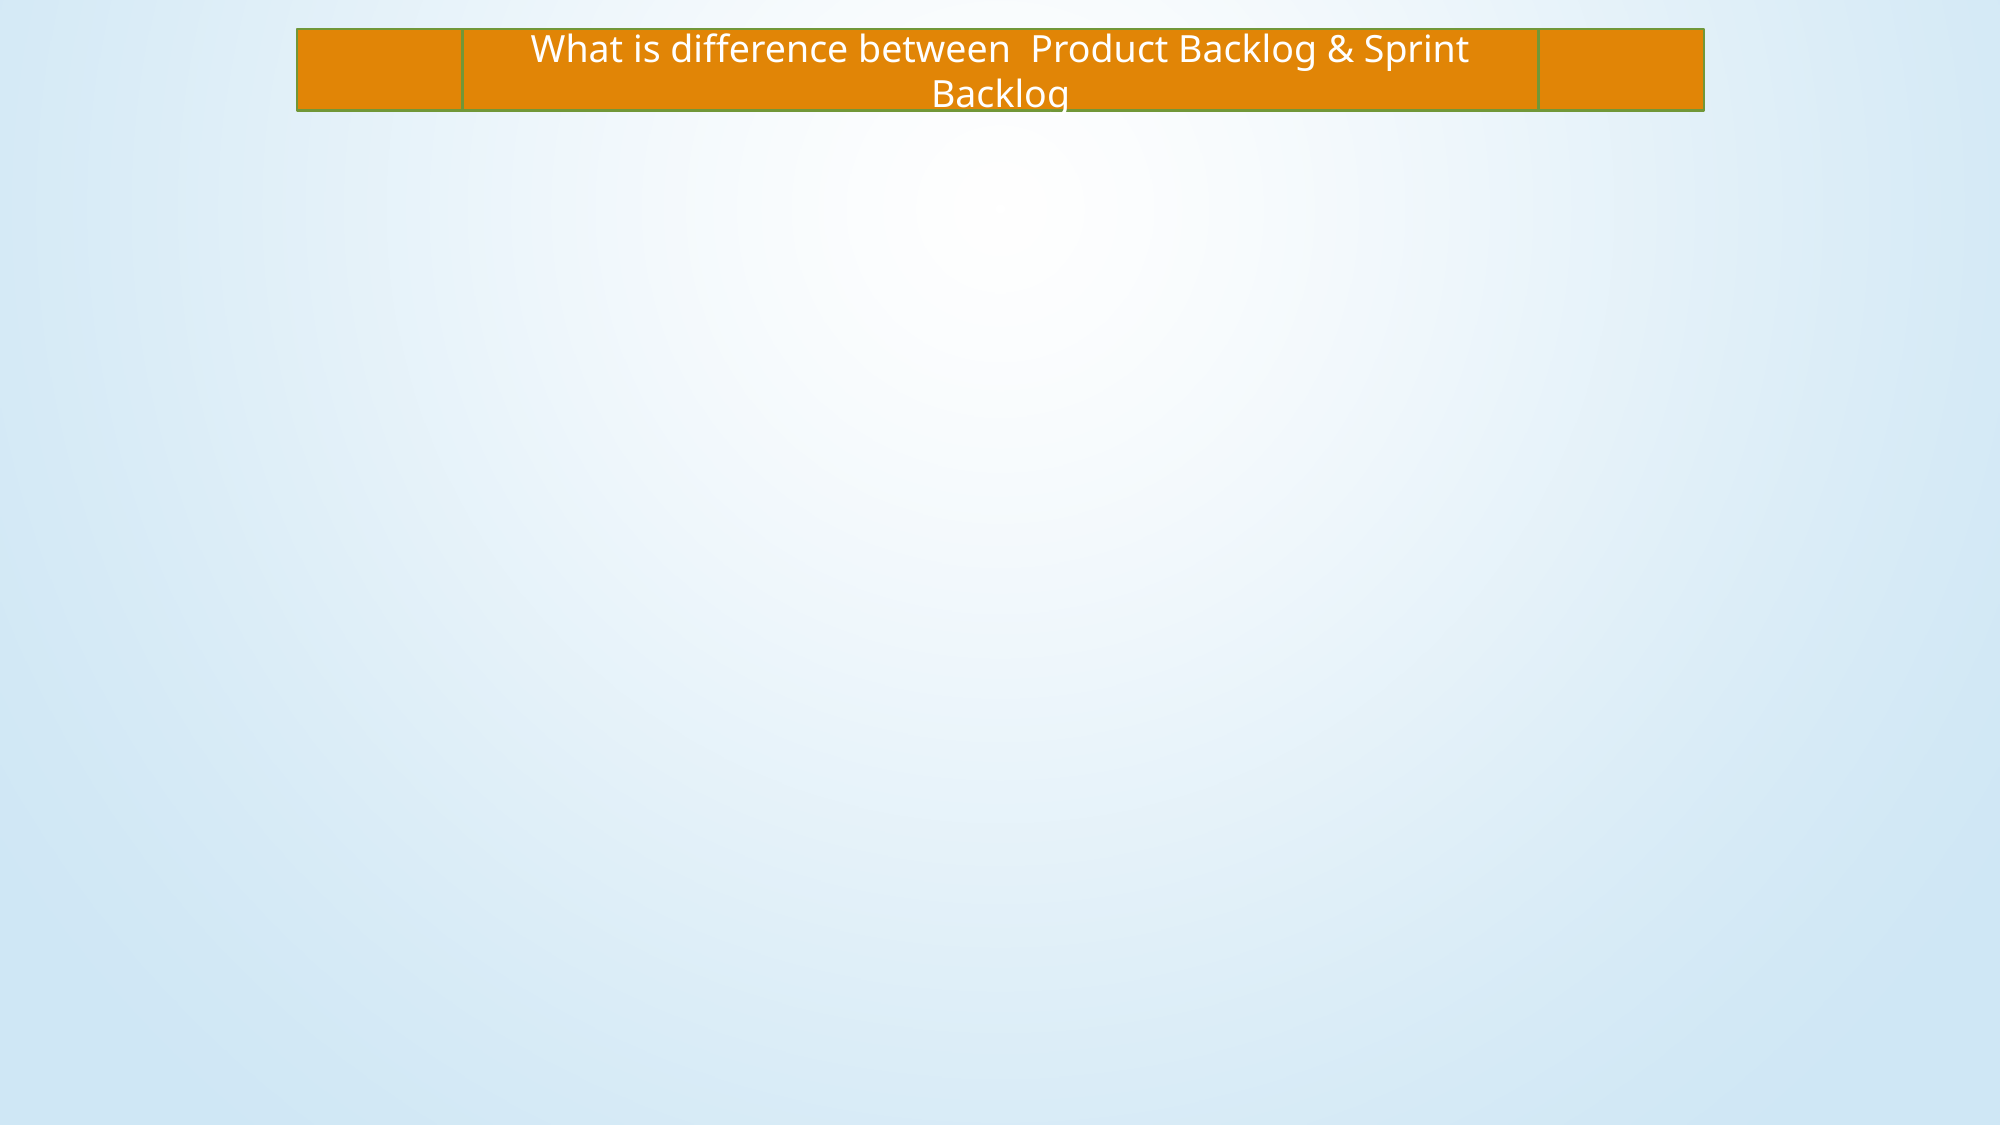

What is difference between Product Backlog & Sprint Backlog
The entire application that we want to develop.
Sprint
Backlog
Product
Backlog
The items that we are going to develop in a speciﬁc sprint.
Sprint
Backlog
Product Backlog